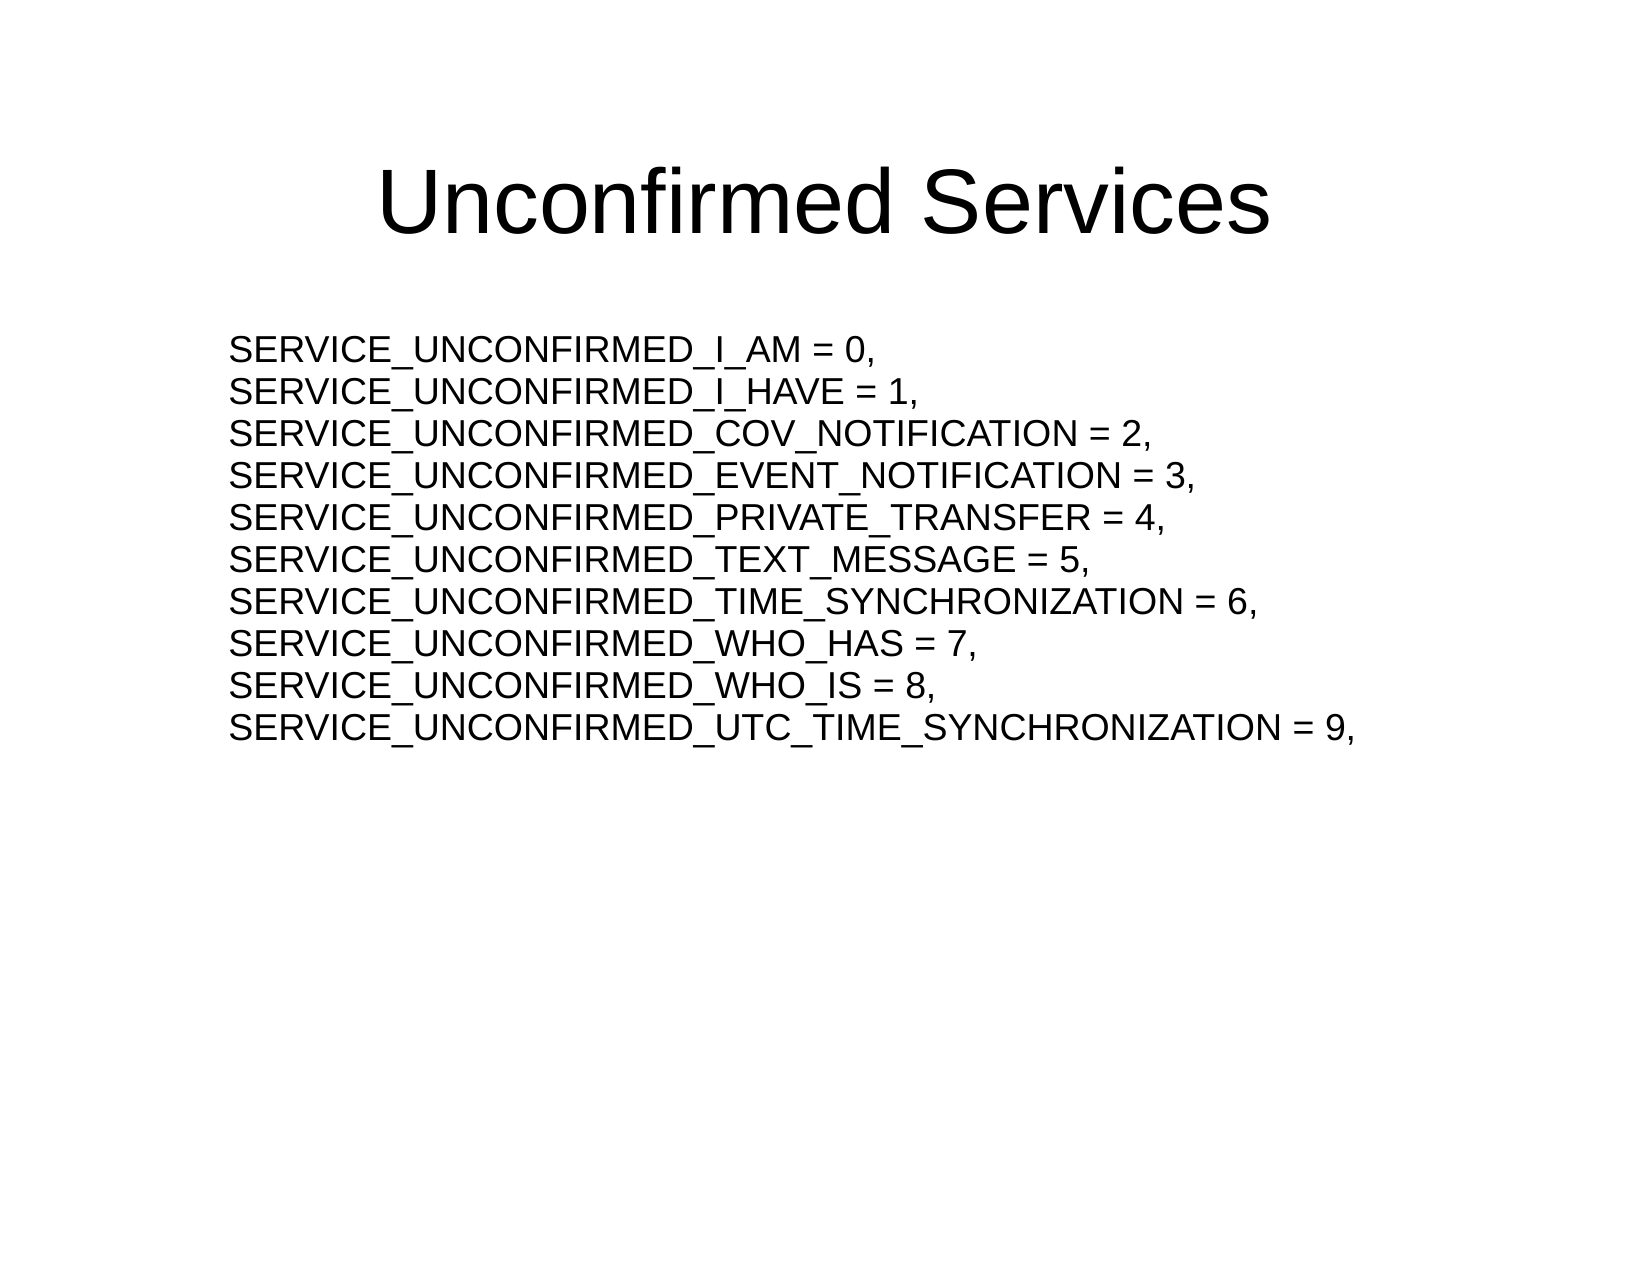

# Unconfirmed Services
 SERVICE_UNCONFIRMED_I_AM = 0,
 SERVICE_UNCONFIRMED_I_HAVE = 1,
 SERVICE_UNCONFIRMED_COV_NOTIFICATION = 2,
 SERVICE_UNCONFIRMED_EVENT_NOTIFICATION = 3,
 SERVICE_UNCONFIRMED_PRIVATE_TRANSFER = 4,
 SERVICE_UNCONFIRMED_TEXT_MESSAGE = 5,
 SERVICE_UNCONFIRMED_TIME_SYNCHRONIZATION = 6,
 SERVICE_UNCONFIRMED_WHO_HAS = 7,
 SERVICE_UNCONFIRMED_WHO_IS = 8,
 SERVICE_UNCONFIRMED_UTC_TIME_SYNCHRONIZATION = 9,